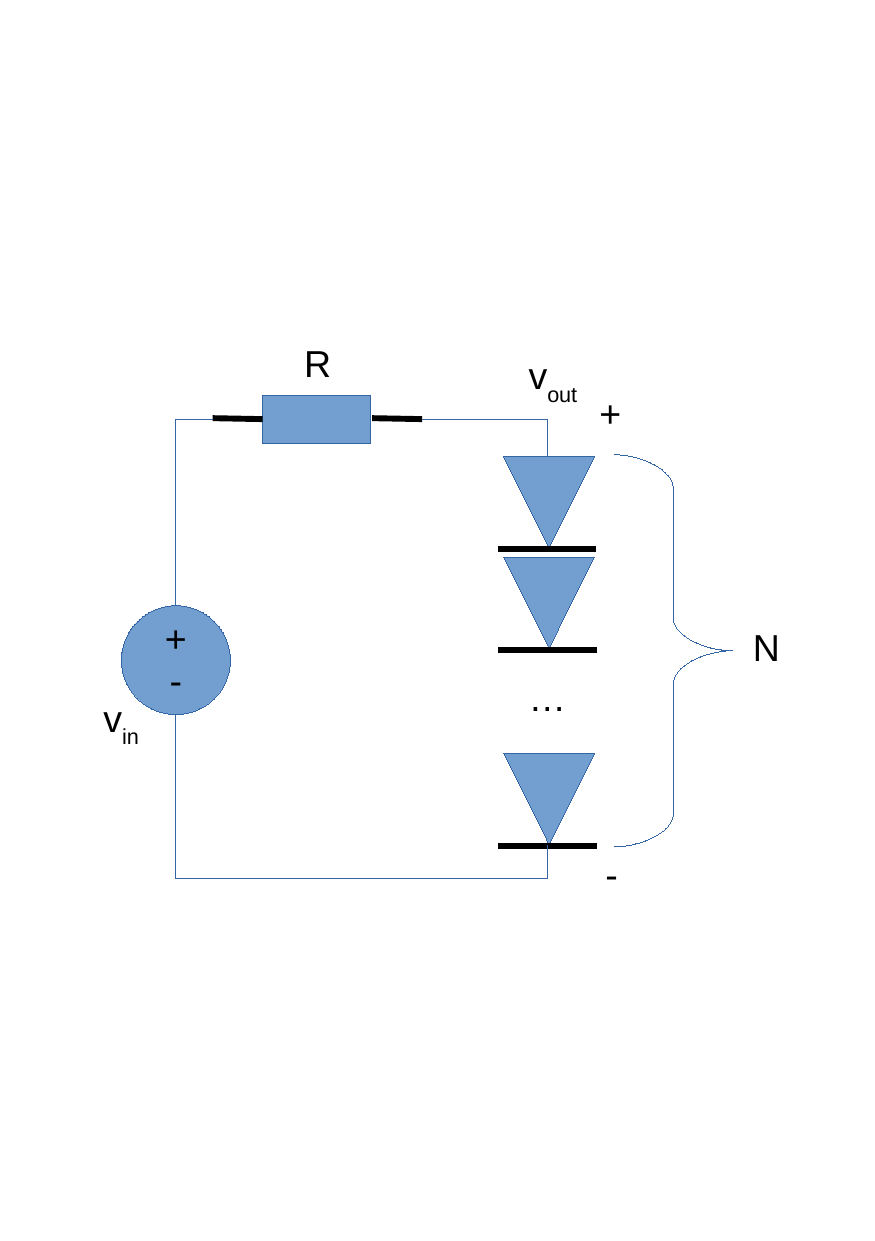

R
vout
+
+
-
N
…
vin
-